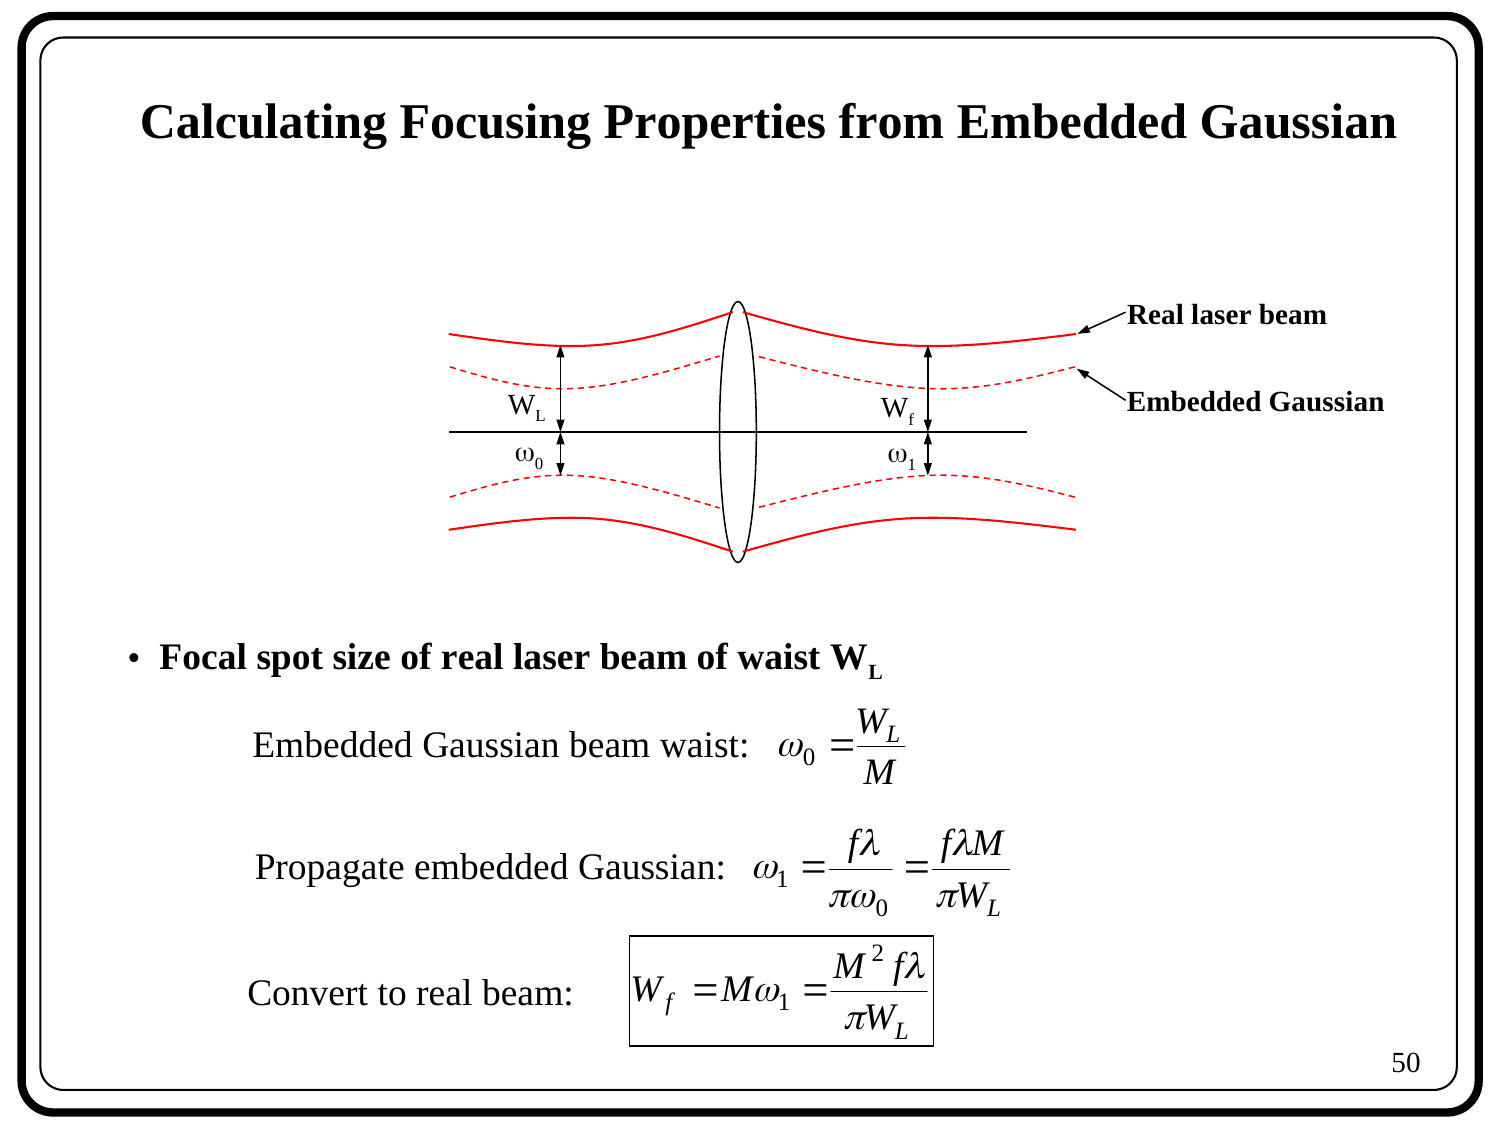

# Calculating Focusing Properties from Embedded Gaussian
Real laser beam
Embedded Gaussian
WL
Wf
0
1
 Focal spot size of real laser beam of waist WL
Embedded Gaussian beam waist:
Propagate embedded Gaussian:
Convert to real beam: